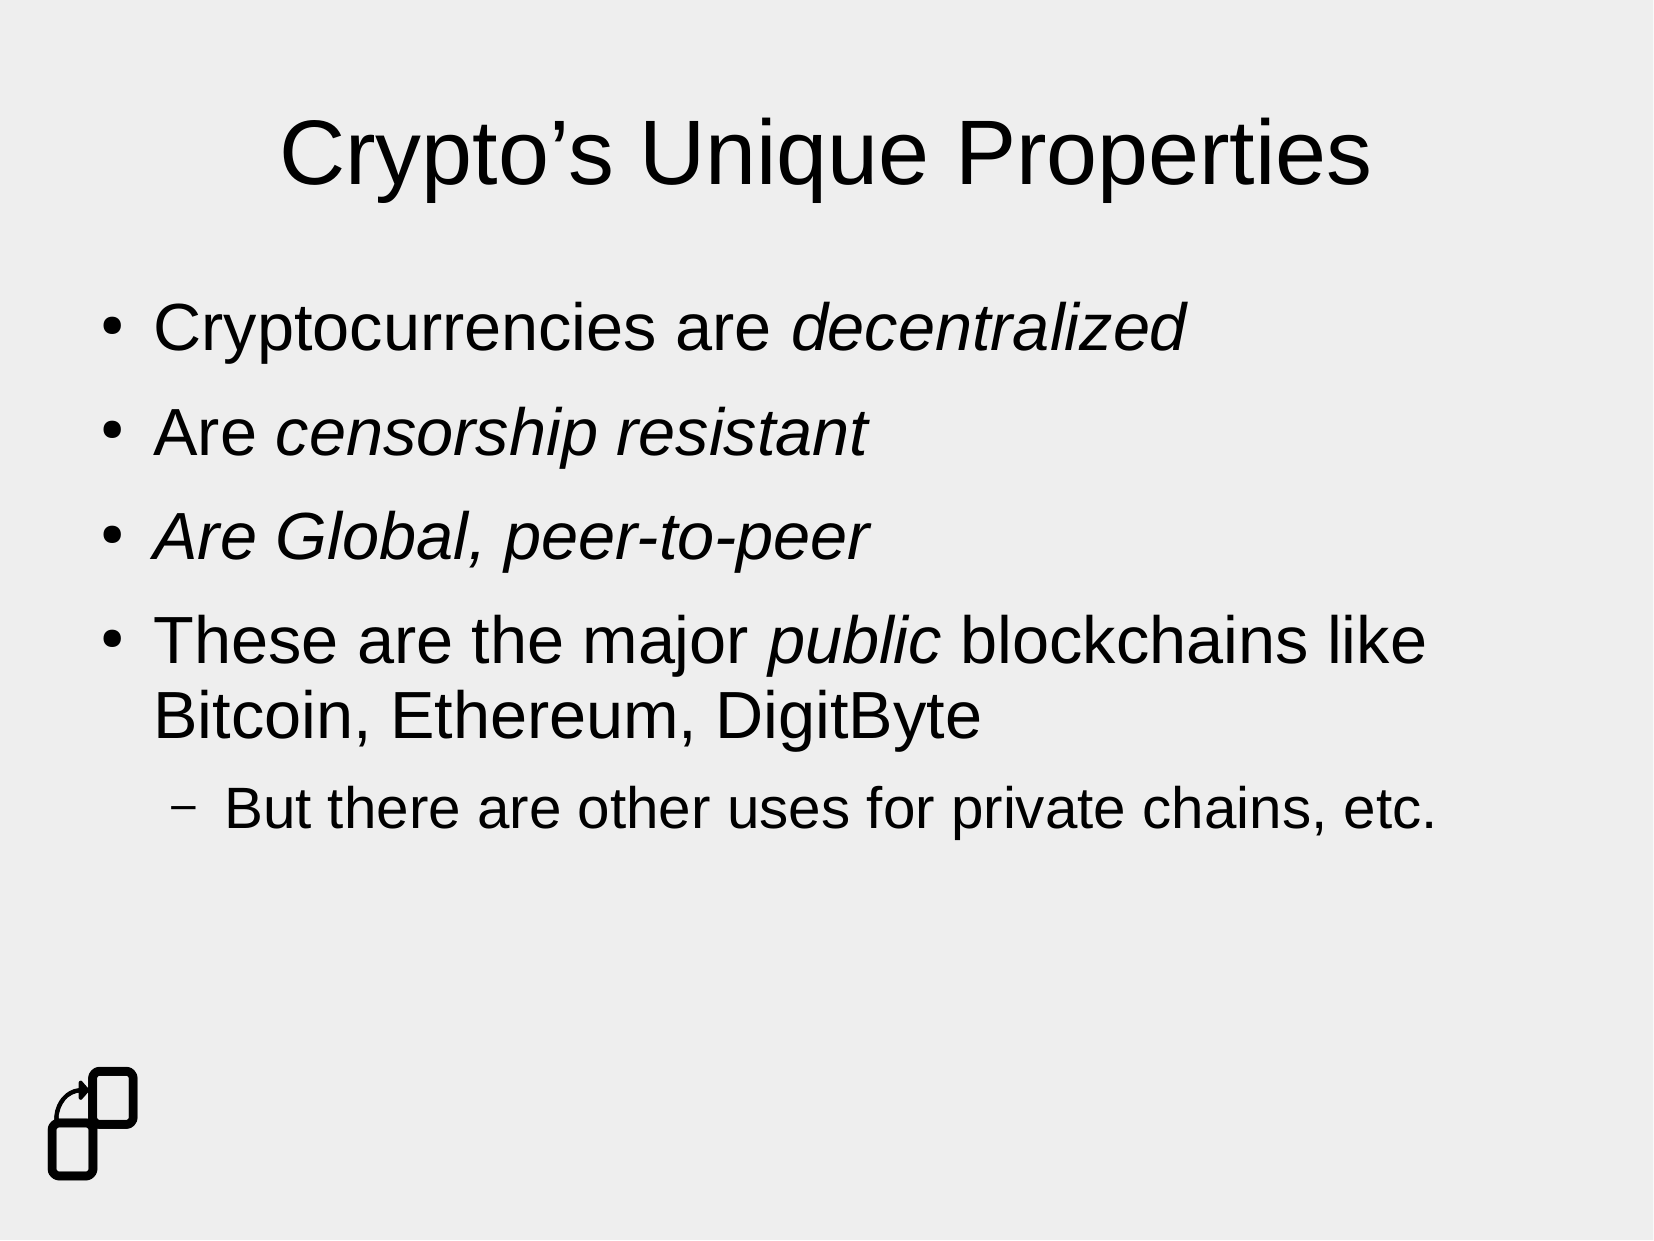

# Crypto’s Unique Properties
Cryptocurrencies are decentralized
Are censorship resistant
Are Global, peer-to-peer
These are the major public blockchains like Bitcoin, Ethereum, DigitByte
But there are other uses for private chains, etc.